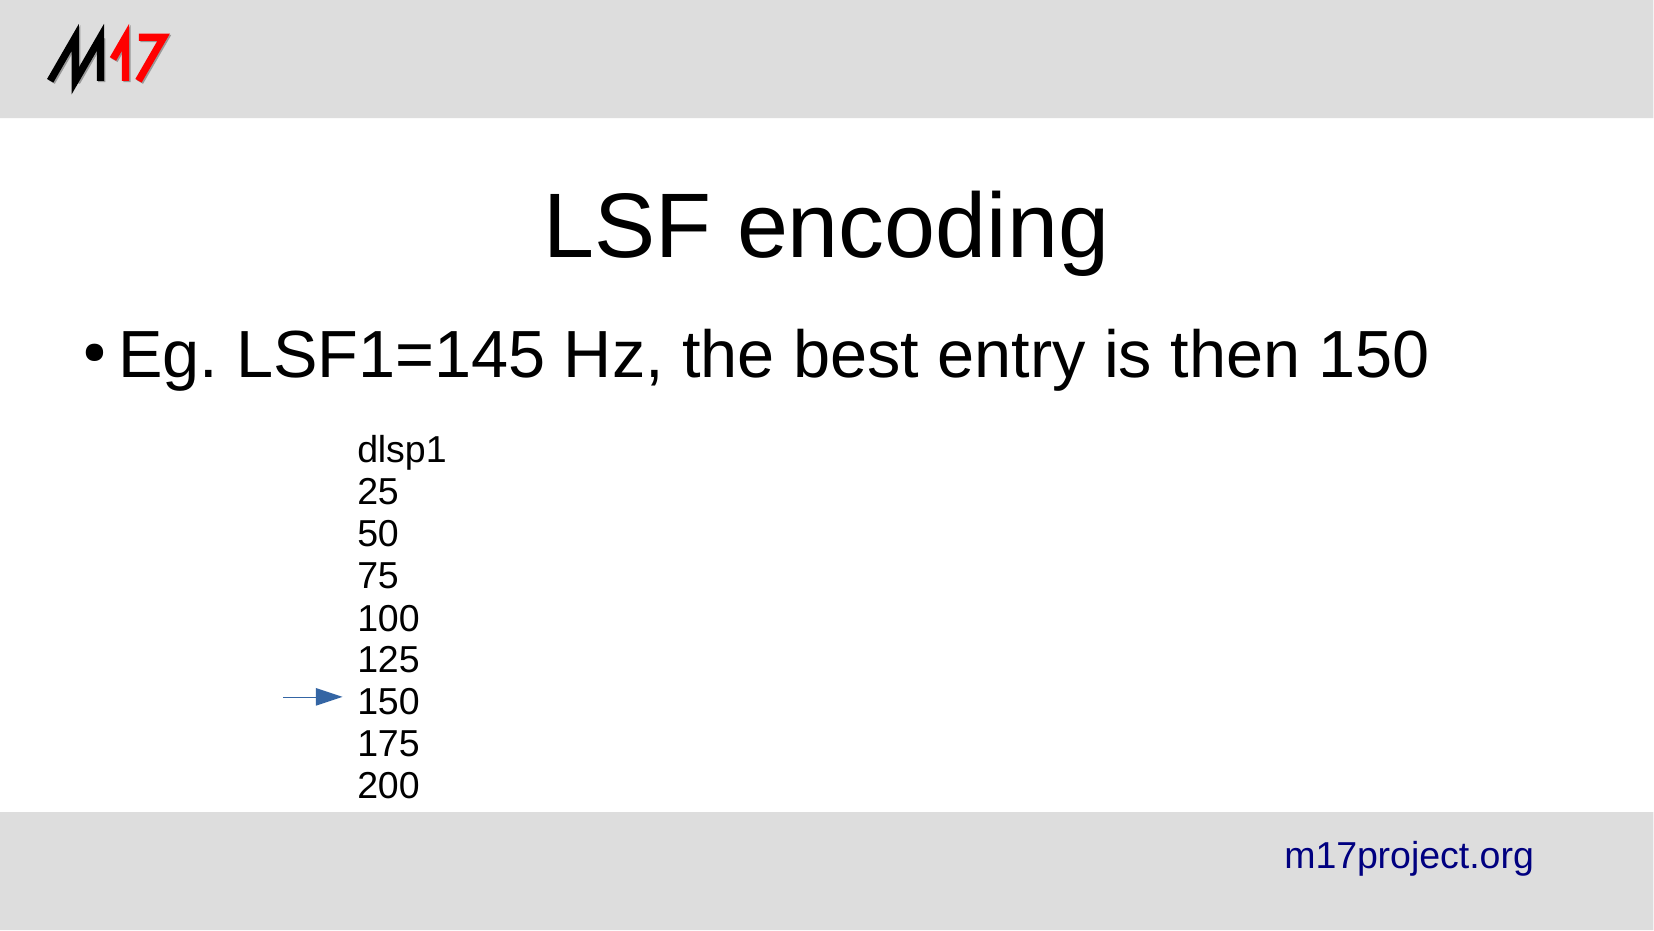

# LSF encoding
Eg. LSF1=145 Hz, the best entry is then 150
dlsp1
25
50
75
100
125
150
175
200
m17project.org